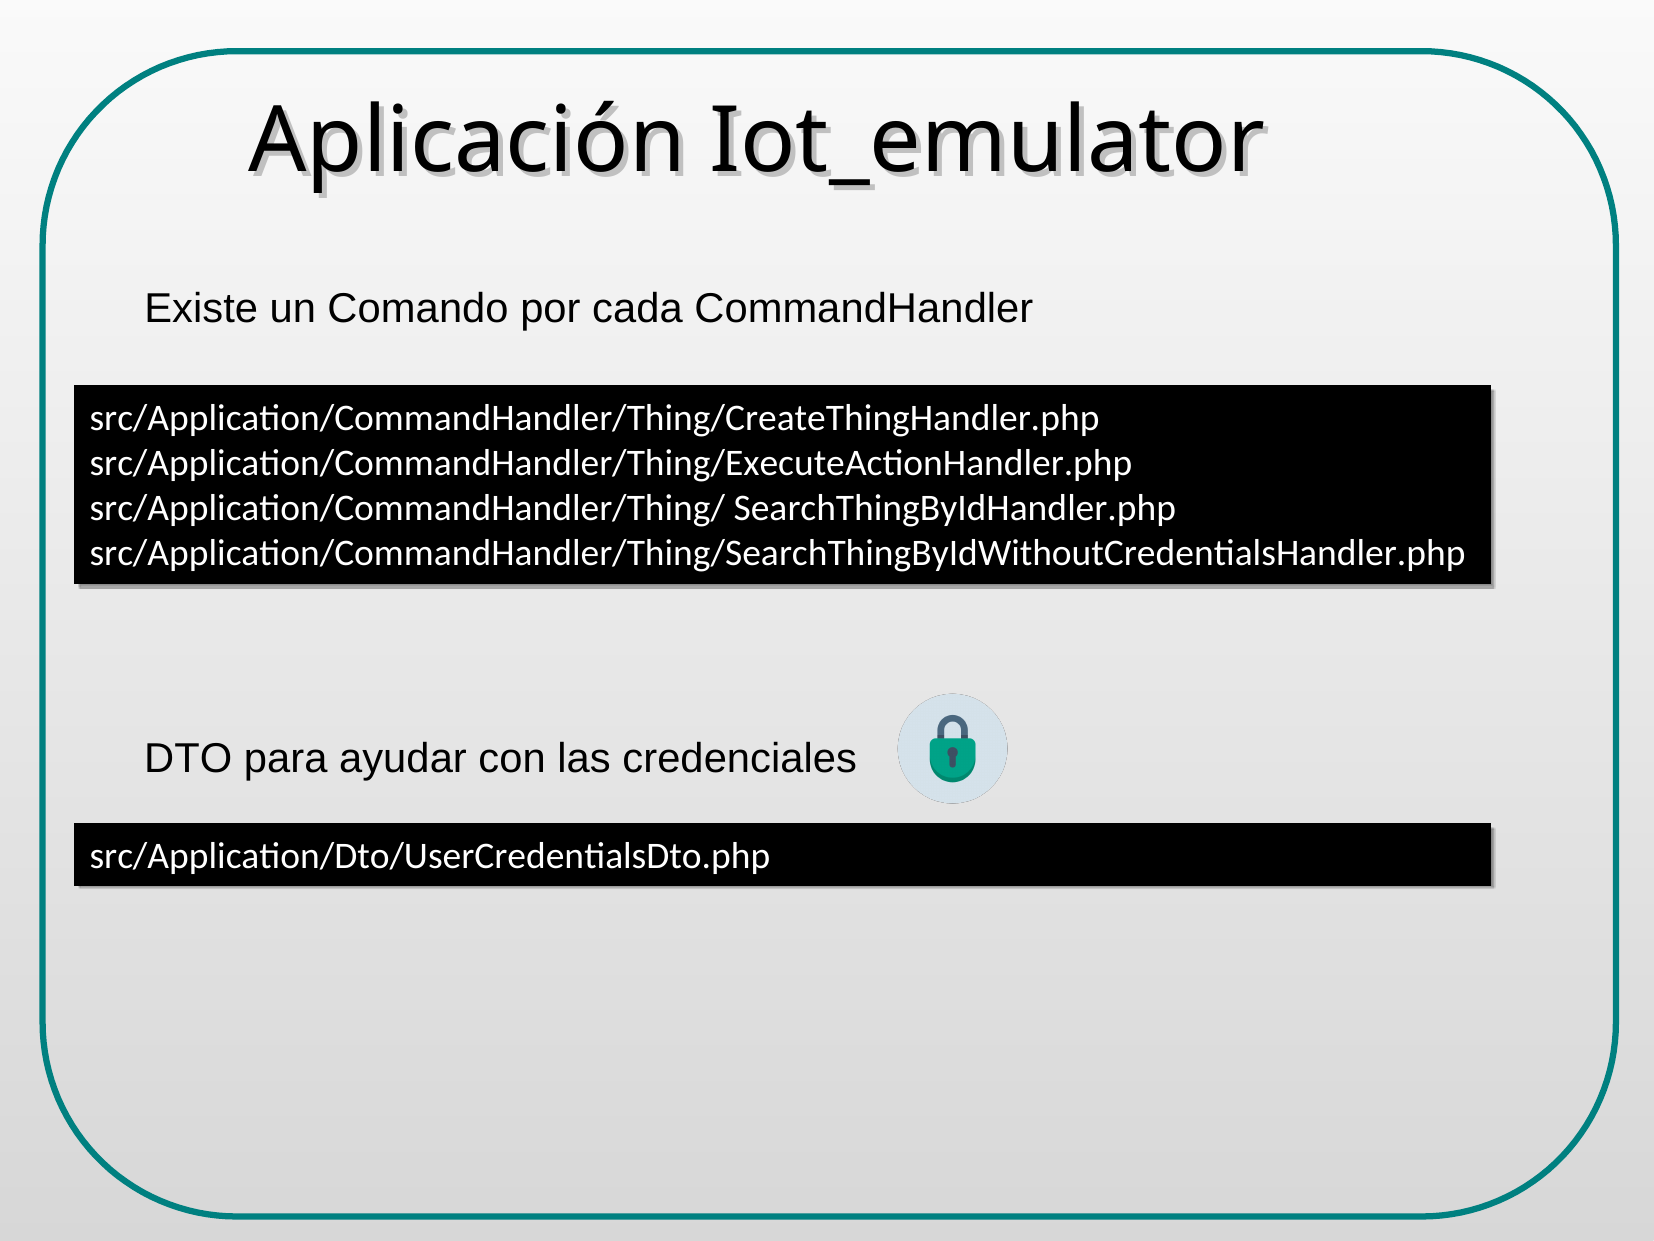

# Aplicación Iot_emulator
Existe un Comando por cada CommandHandler
src/Application/CommandHandler/Thing/CreateThingHandler.php
src/Application/CommandHandler/Thing/ExecuteActionHandler.php
src/Application/CommandHandler/Thing/ SearchThingByIdHandler.php
src/Application/CommandHandler/Thing/SearchThingByIdWithoutCredentialsHandler.php
DTO para ayudar con las credenciales
src/Application/Dto/UserCredentialsDto.php